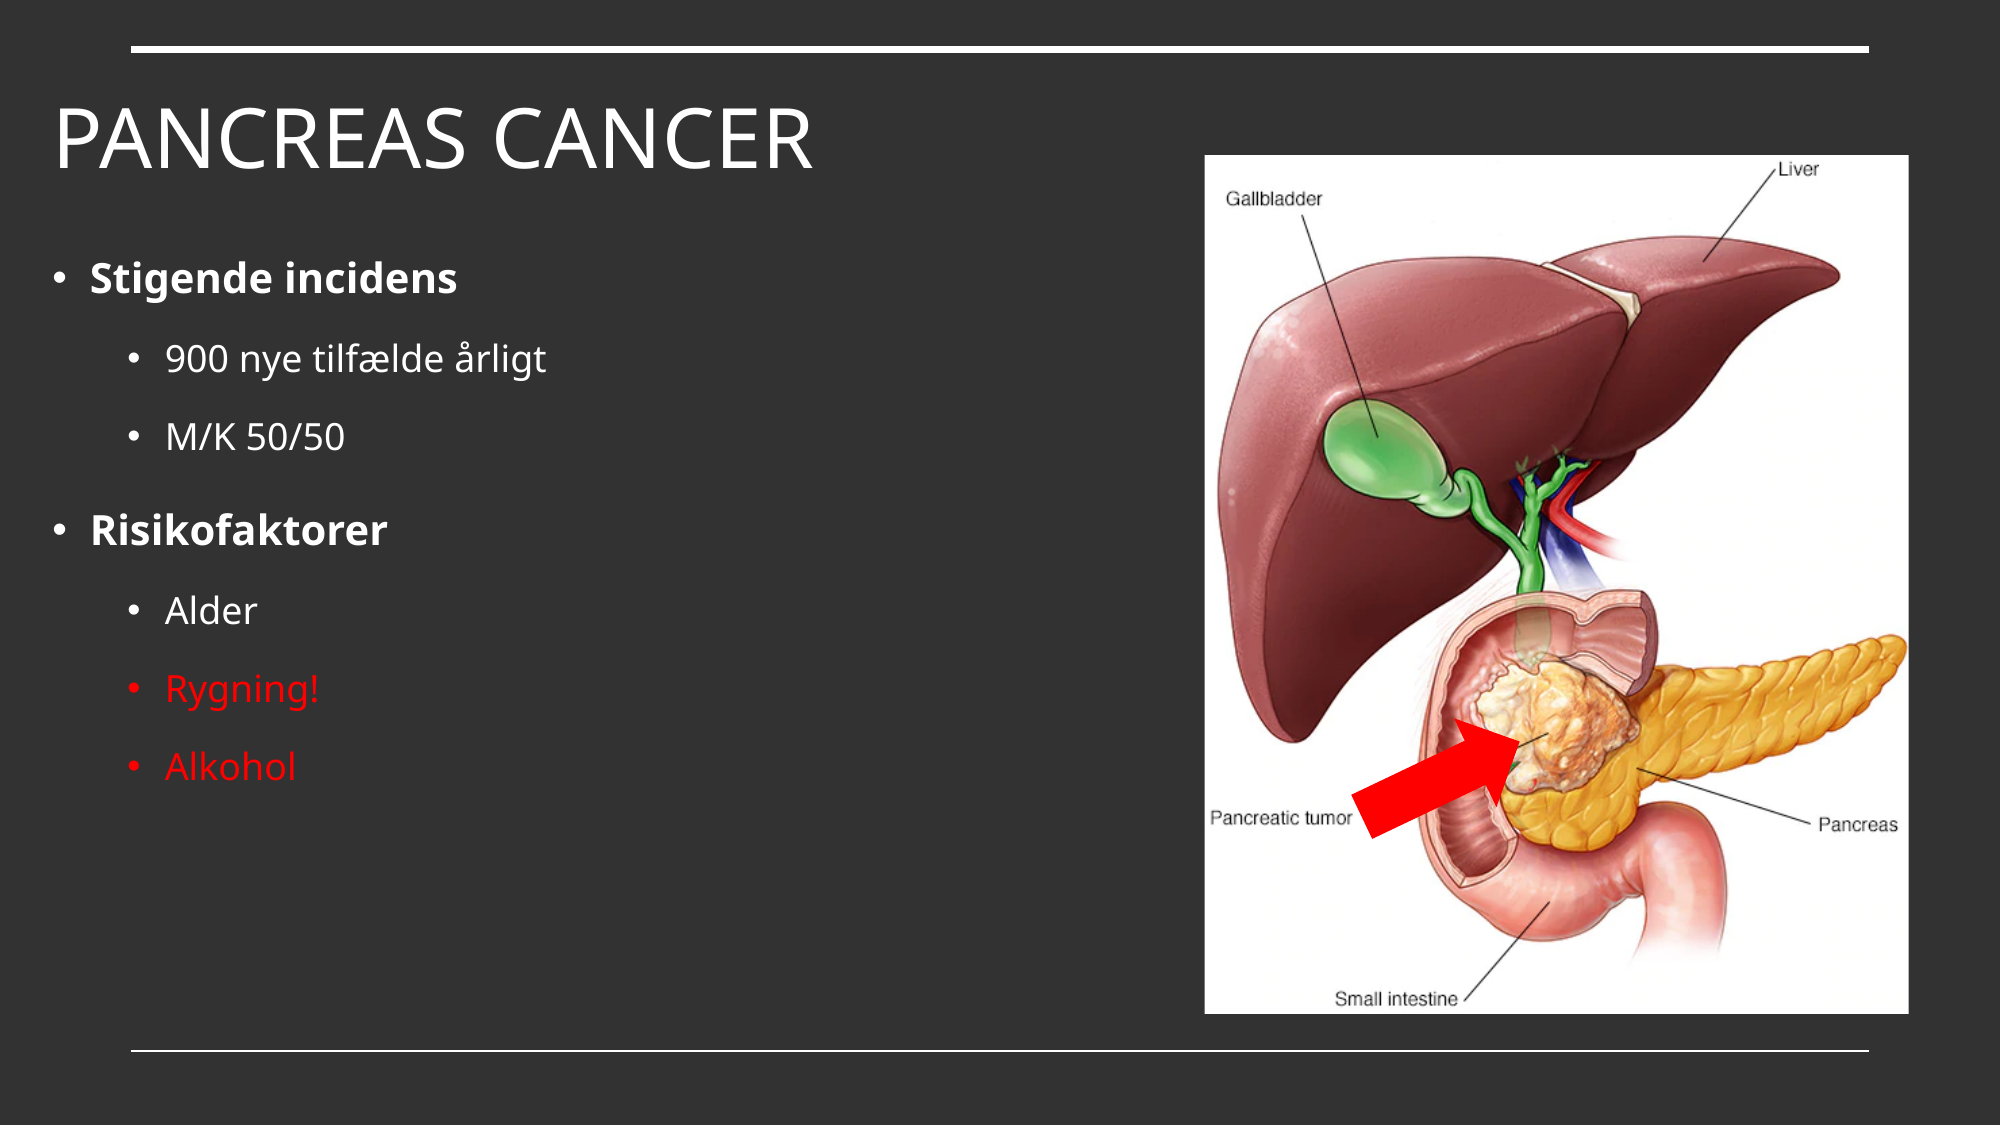

# Pancreas cancer
Stigende incidens
900 nye tilfælde årligt
M/K 50/50
Risikofaktorer
Alder
Rygning!
Alkohol